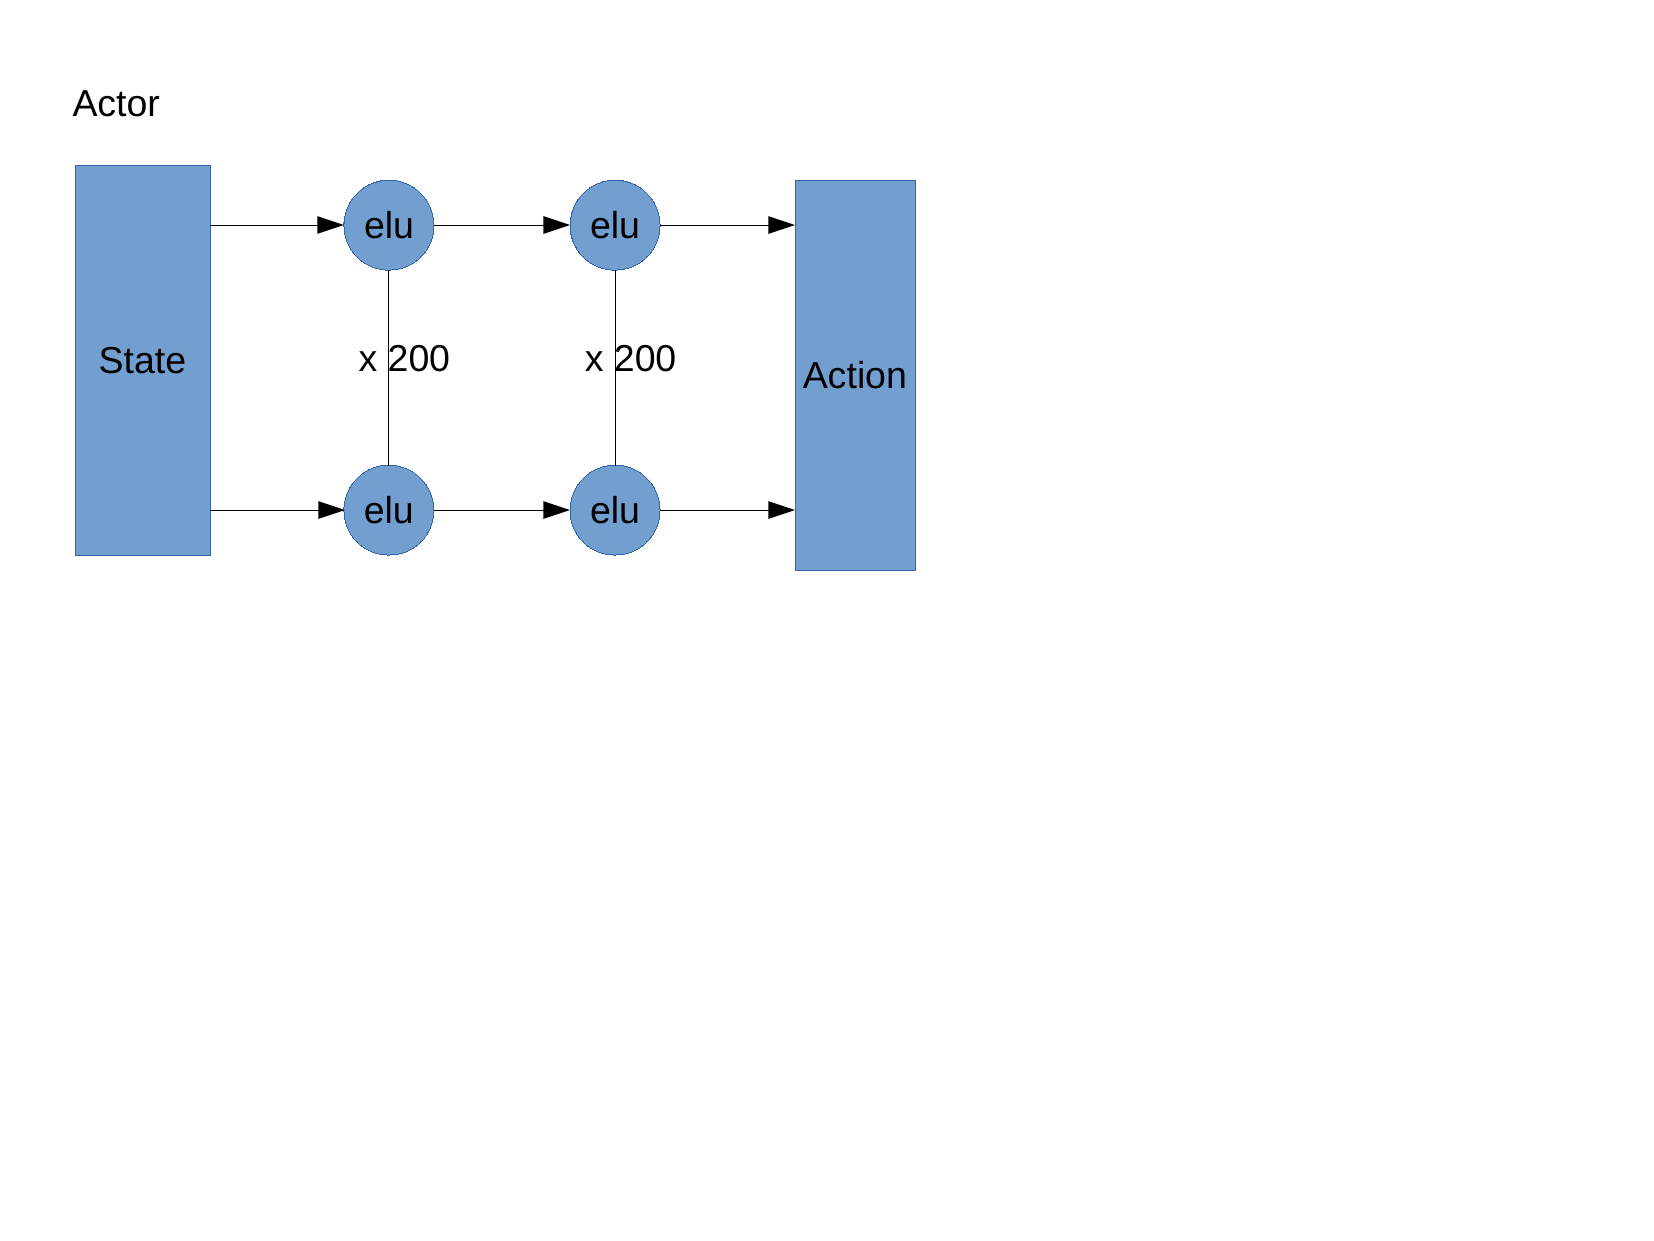

Actor
State
Action
elu
elu
x 200
x 200
elu
elu